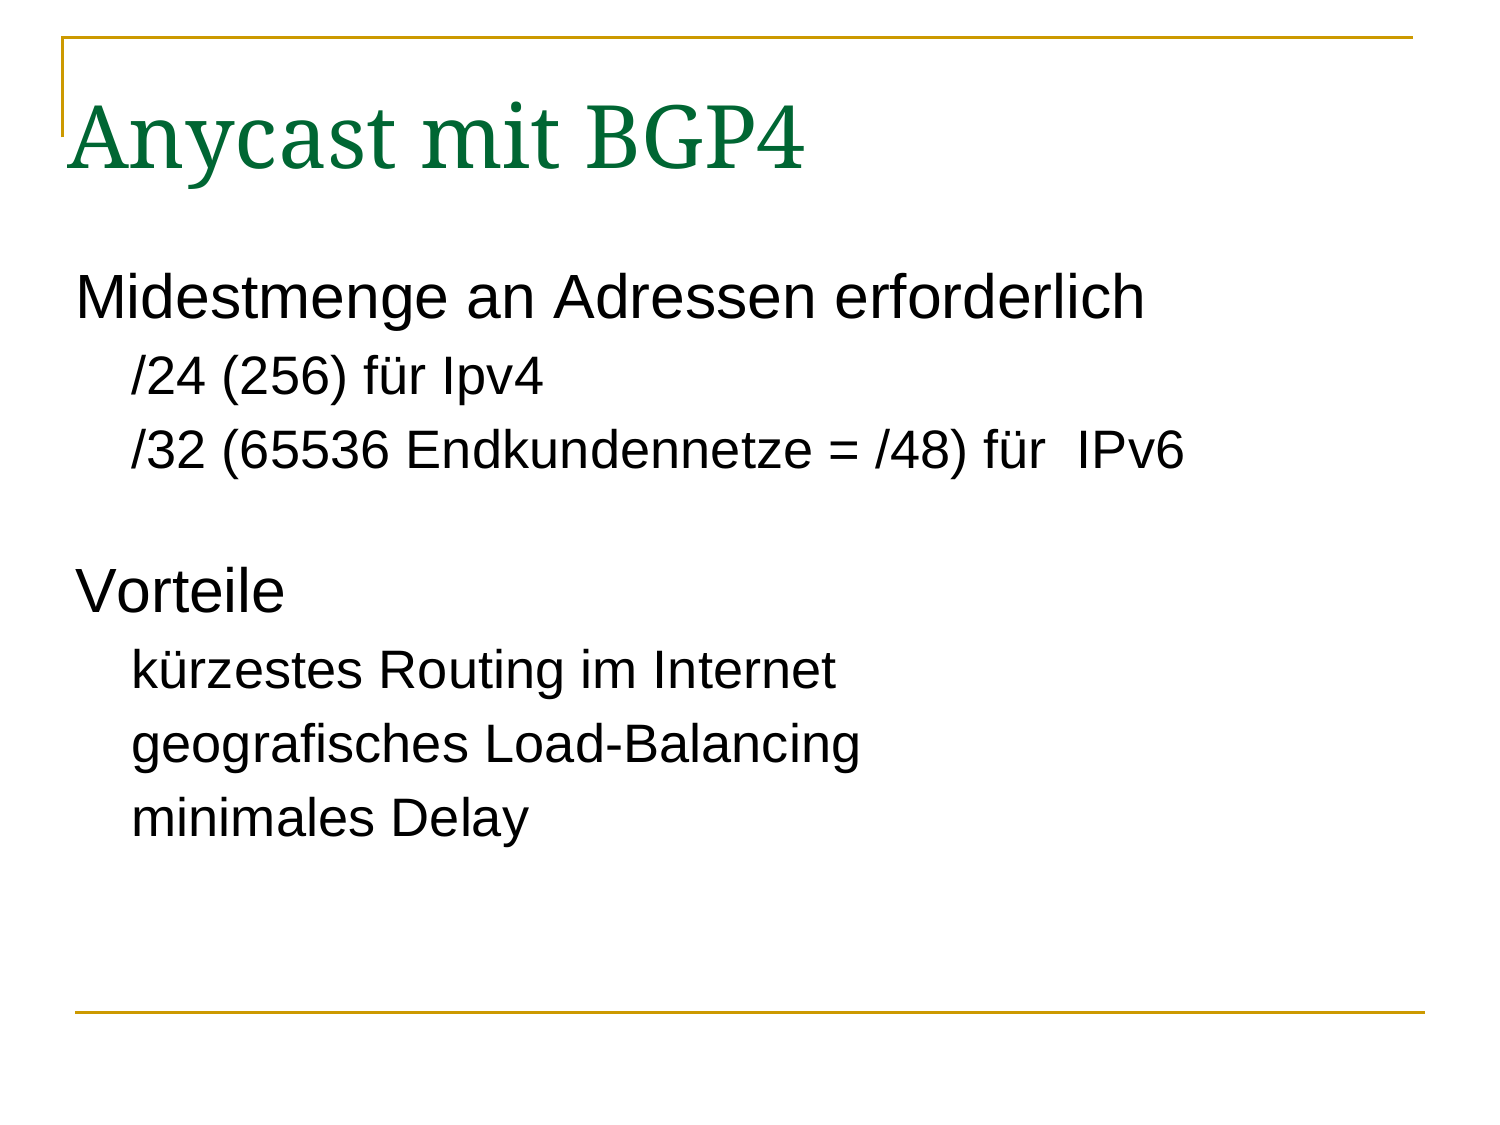

# Anycast mit BGP4
Midestmenge an Adressen erforderlich
/24 (256) für Ipv4
/32 (65536 Endkundennetze = /48) für IPv6
Vorteile
kürzestes Routing im Internet
geografisches Load-Balancing
minimales Delay